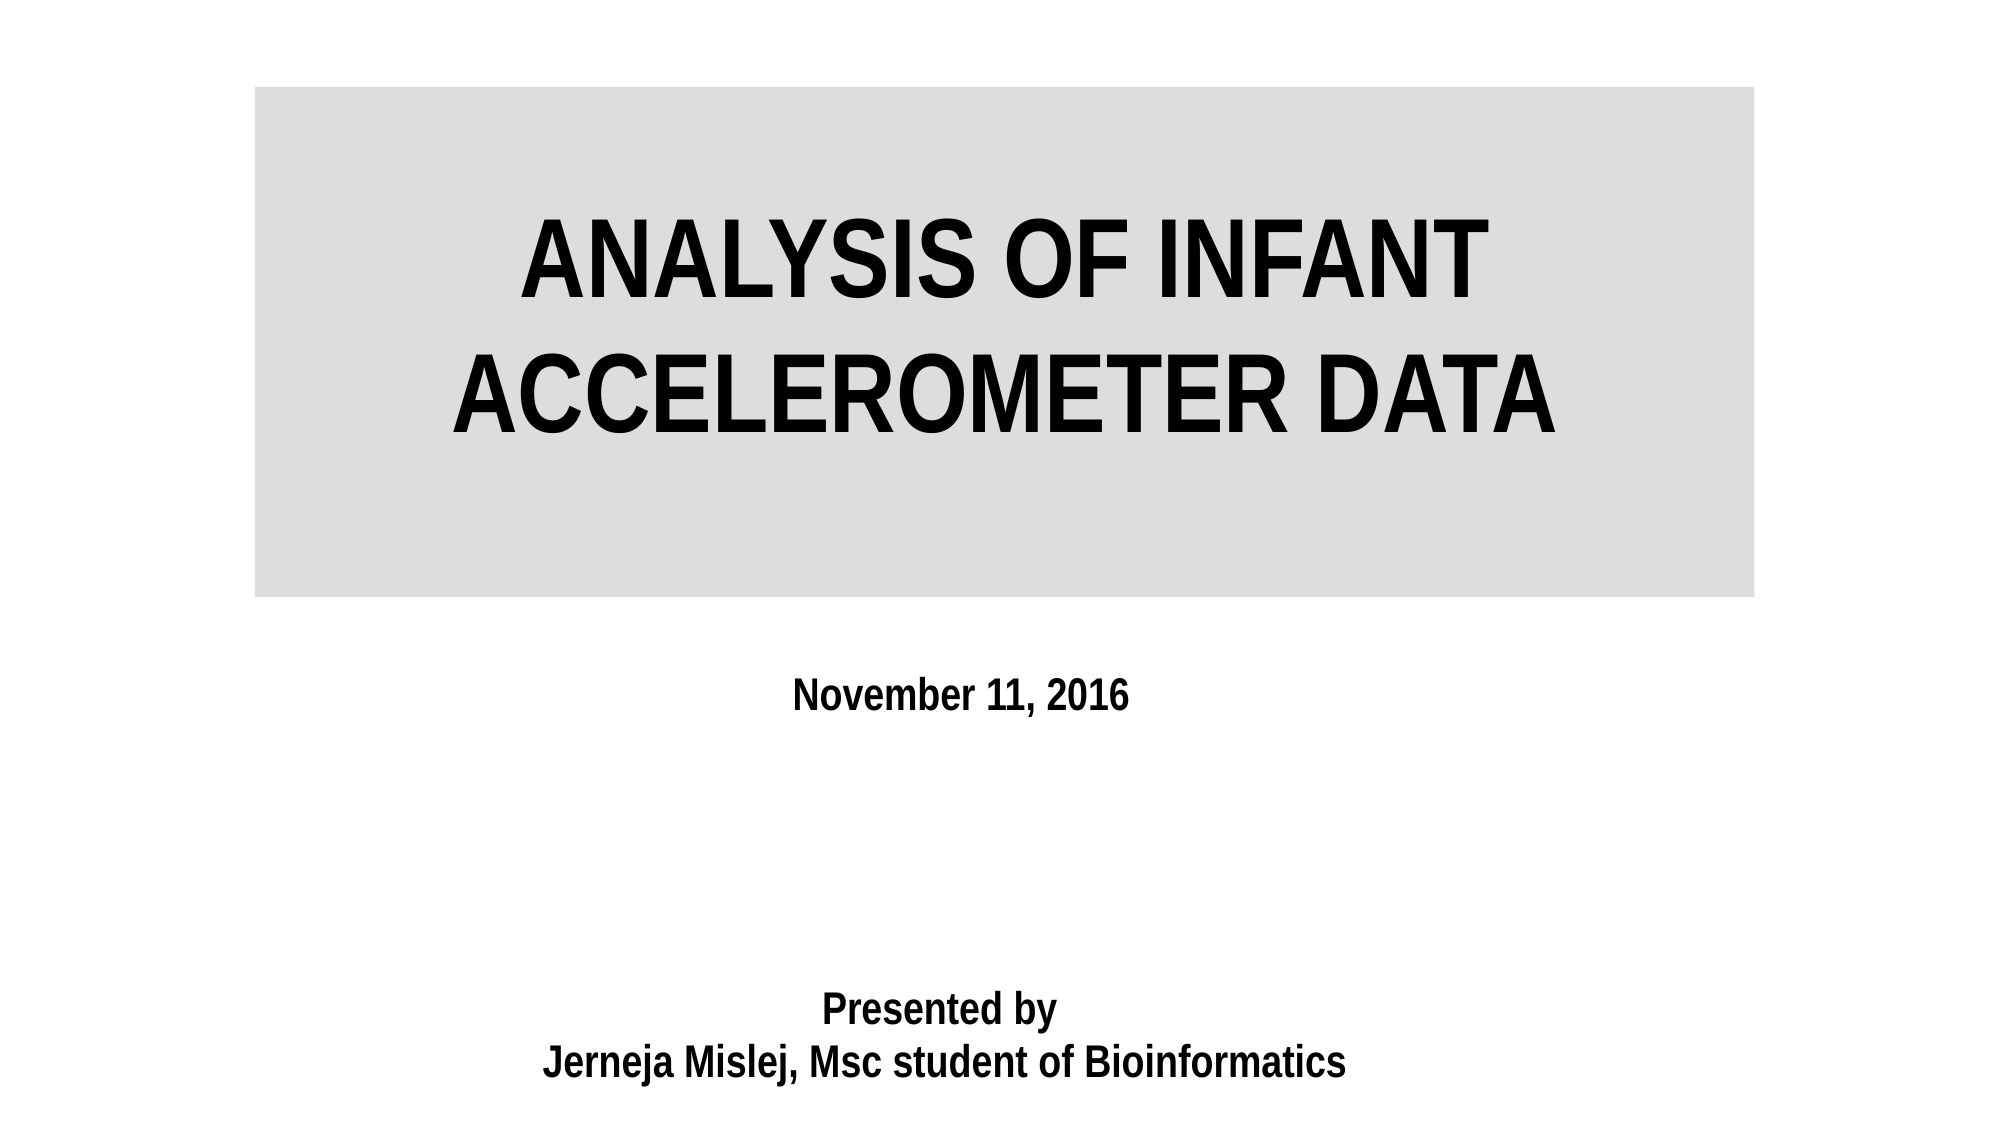

ANALYSIS OF INFANT ACCELEROMETER DATA
November 11, 2016
Presented by
Jerneja Mislej, Msc student of Bioinformatics